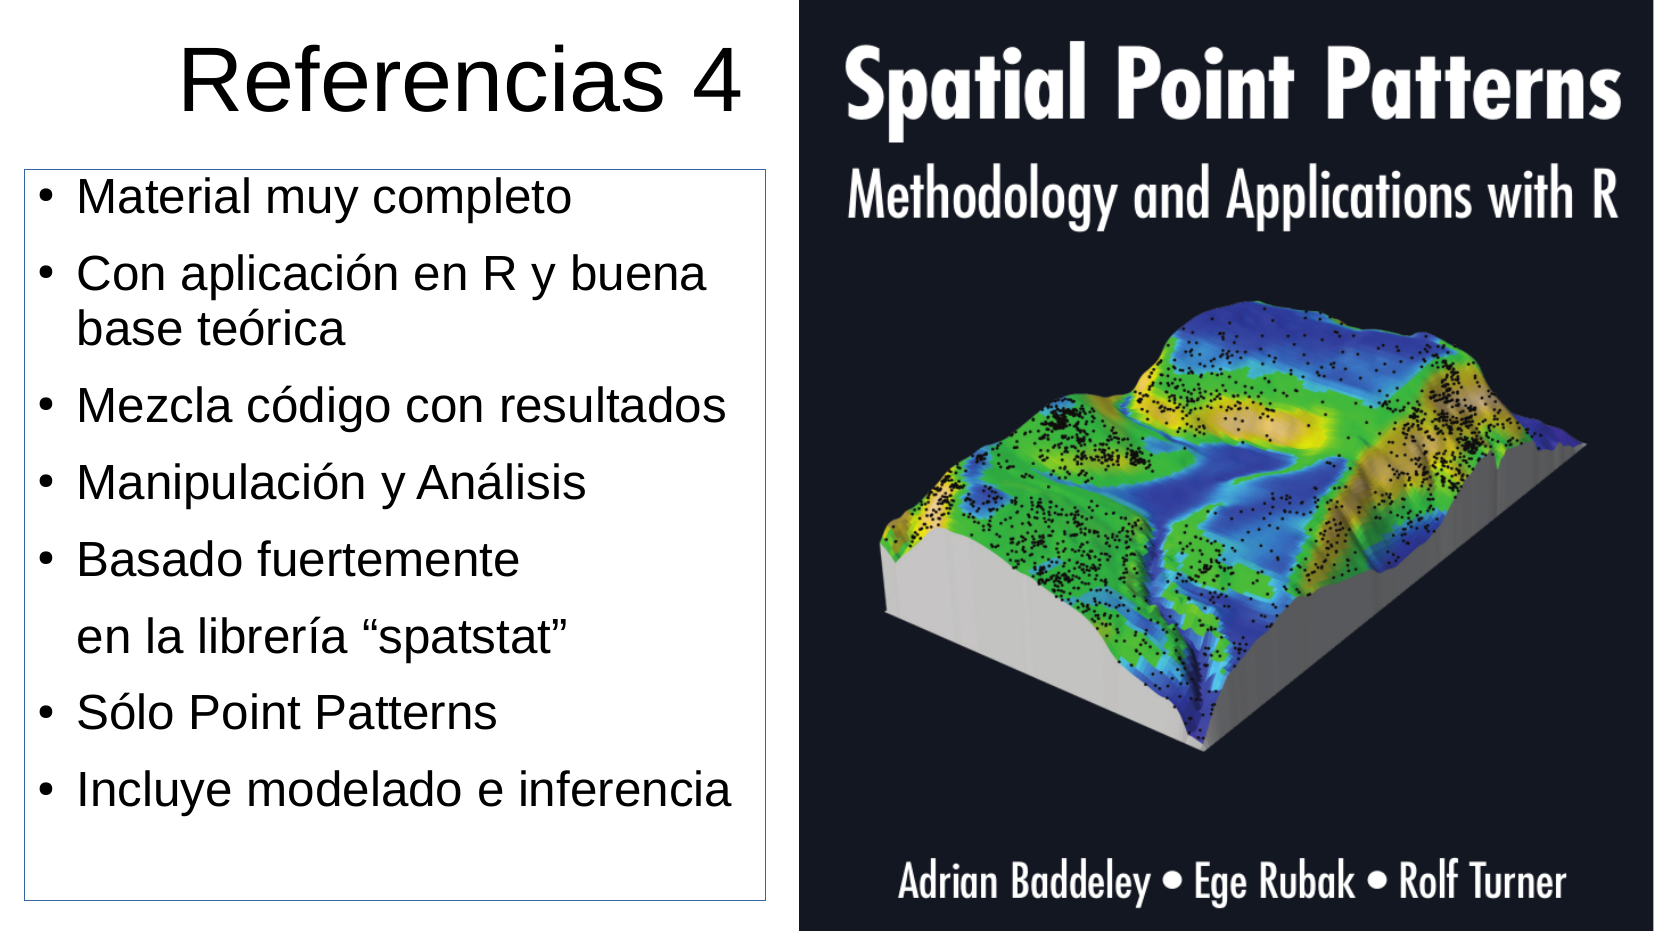

# Referencias 4
Material muy completo
Con aplicación en R y buena base teórica
Mezcla código con resultados
Manipulación y Análisis
Basado fuertemente
en la librería “spatstat”
Sólo Point Patterns
Incluye modelado e inferencia